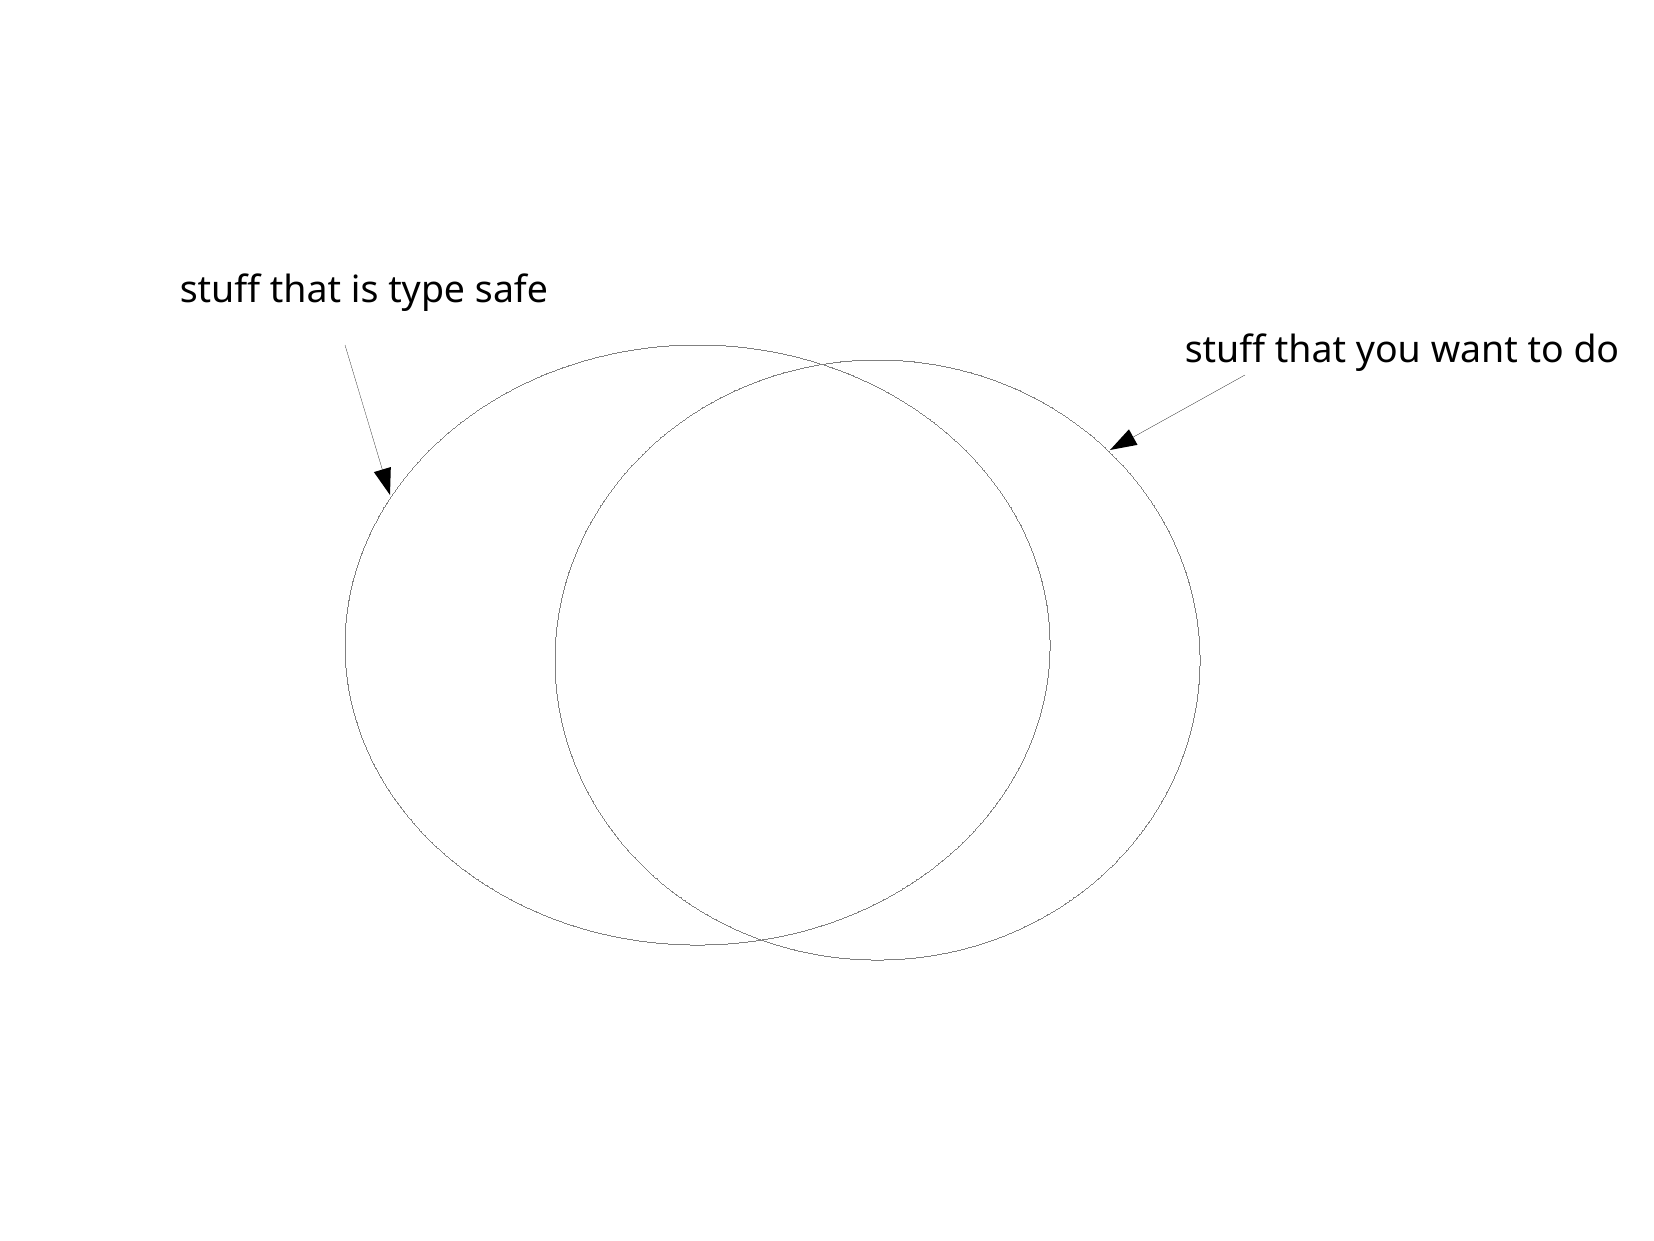

stuff that is type safe
stuff that you want to do